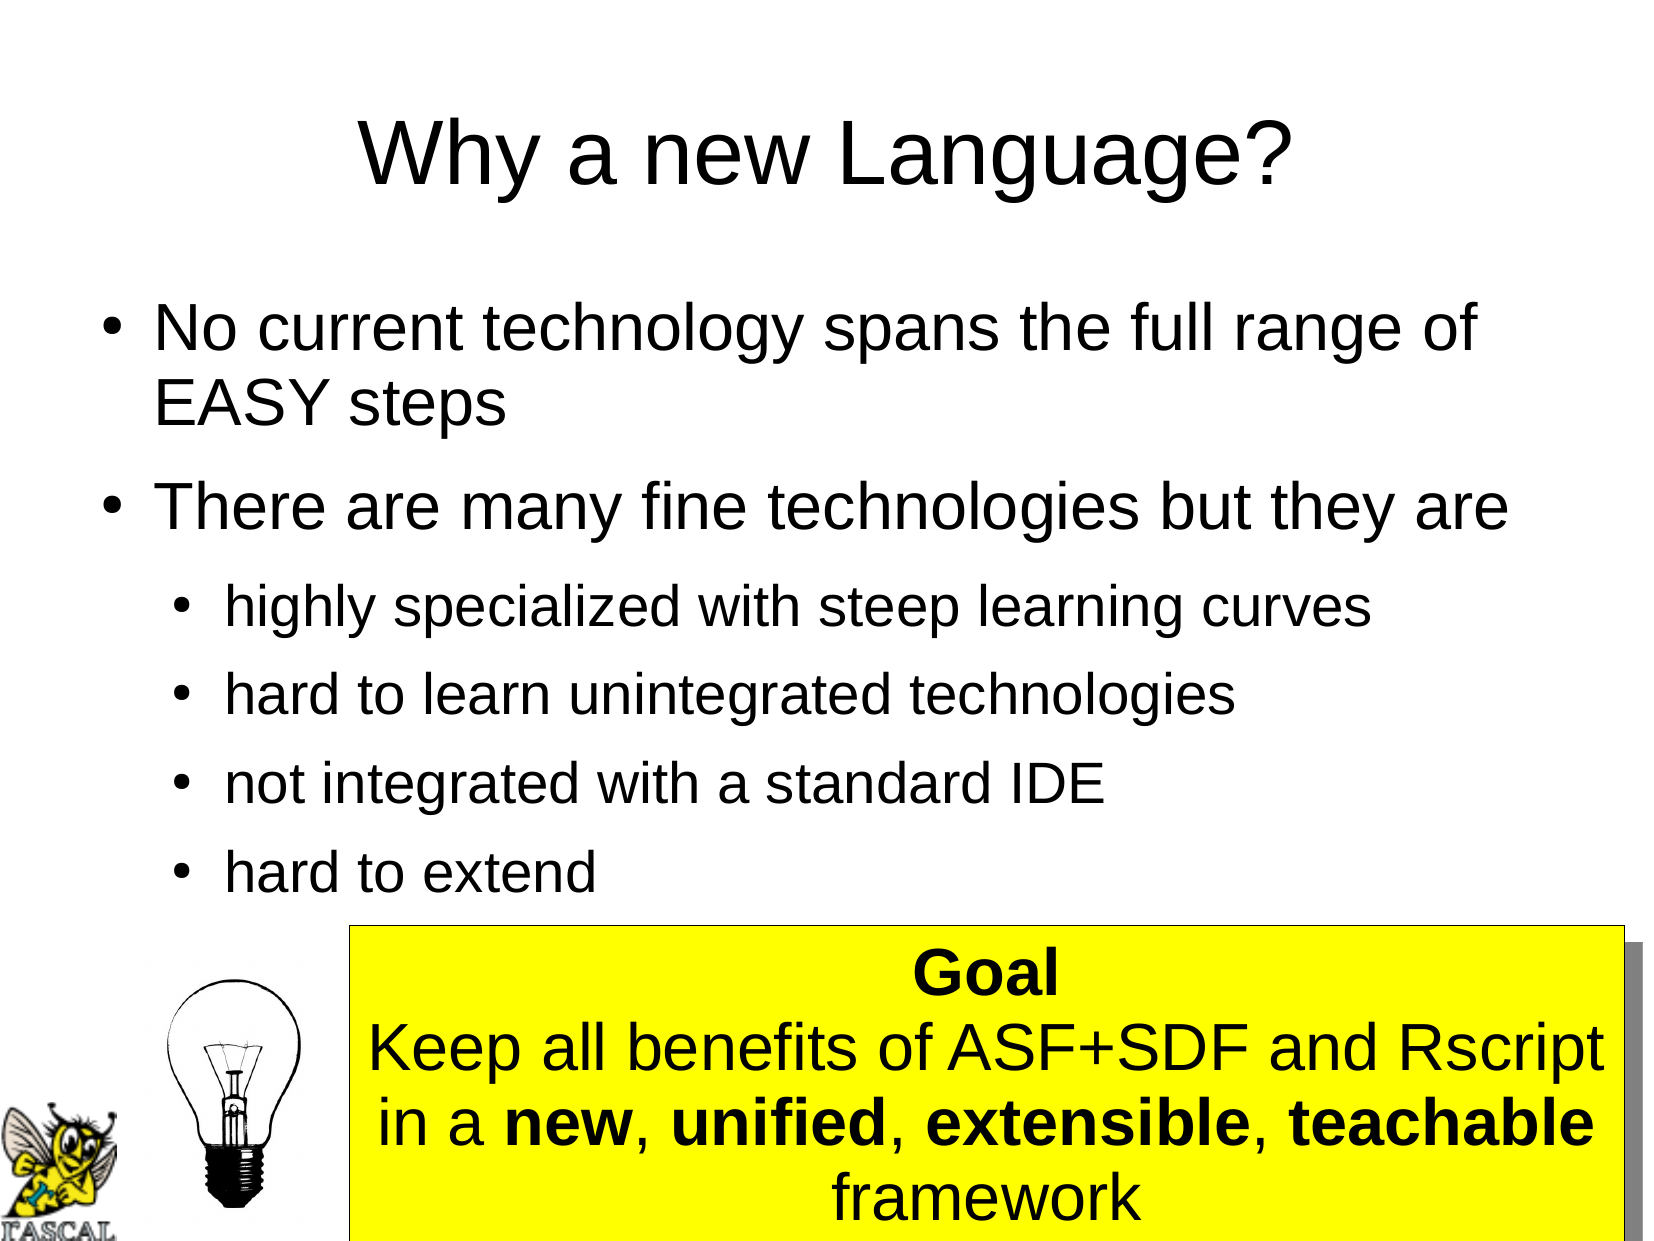

# Why a new Language?
No current technology spans the full range of EASY steps
There are many fine technologies but they are
highly specialized with steep learning curves
hard to learn unintegrated technologies
not integrated with a standard IDE
hard to extend
Goal
Keep all benefits of ASF+SDF and Rscript
in a new, unified, extensible, teachable
framework
31